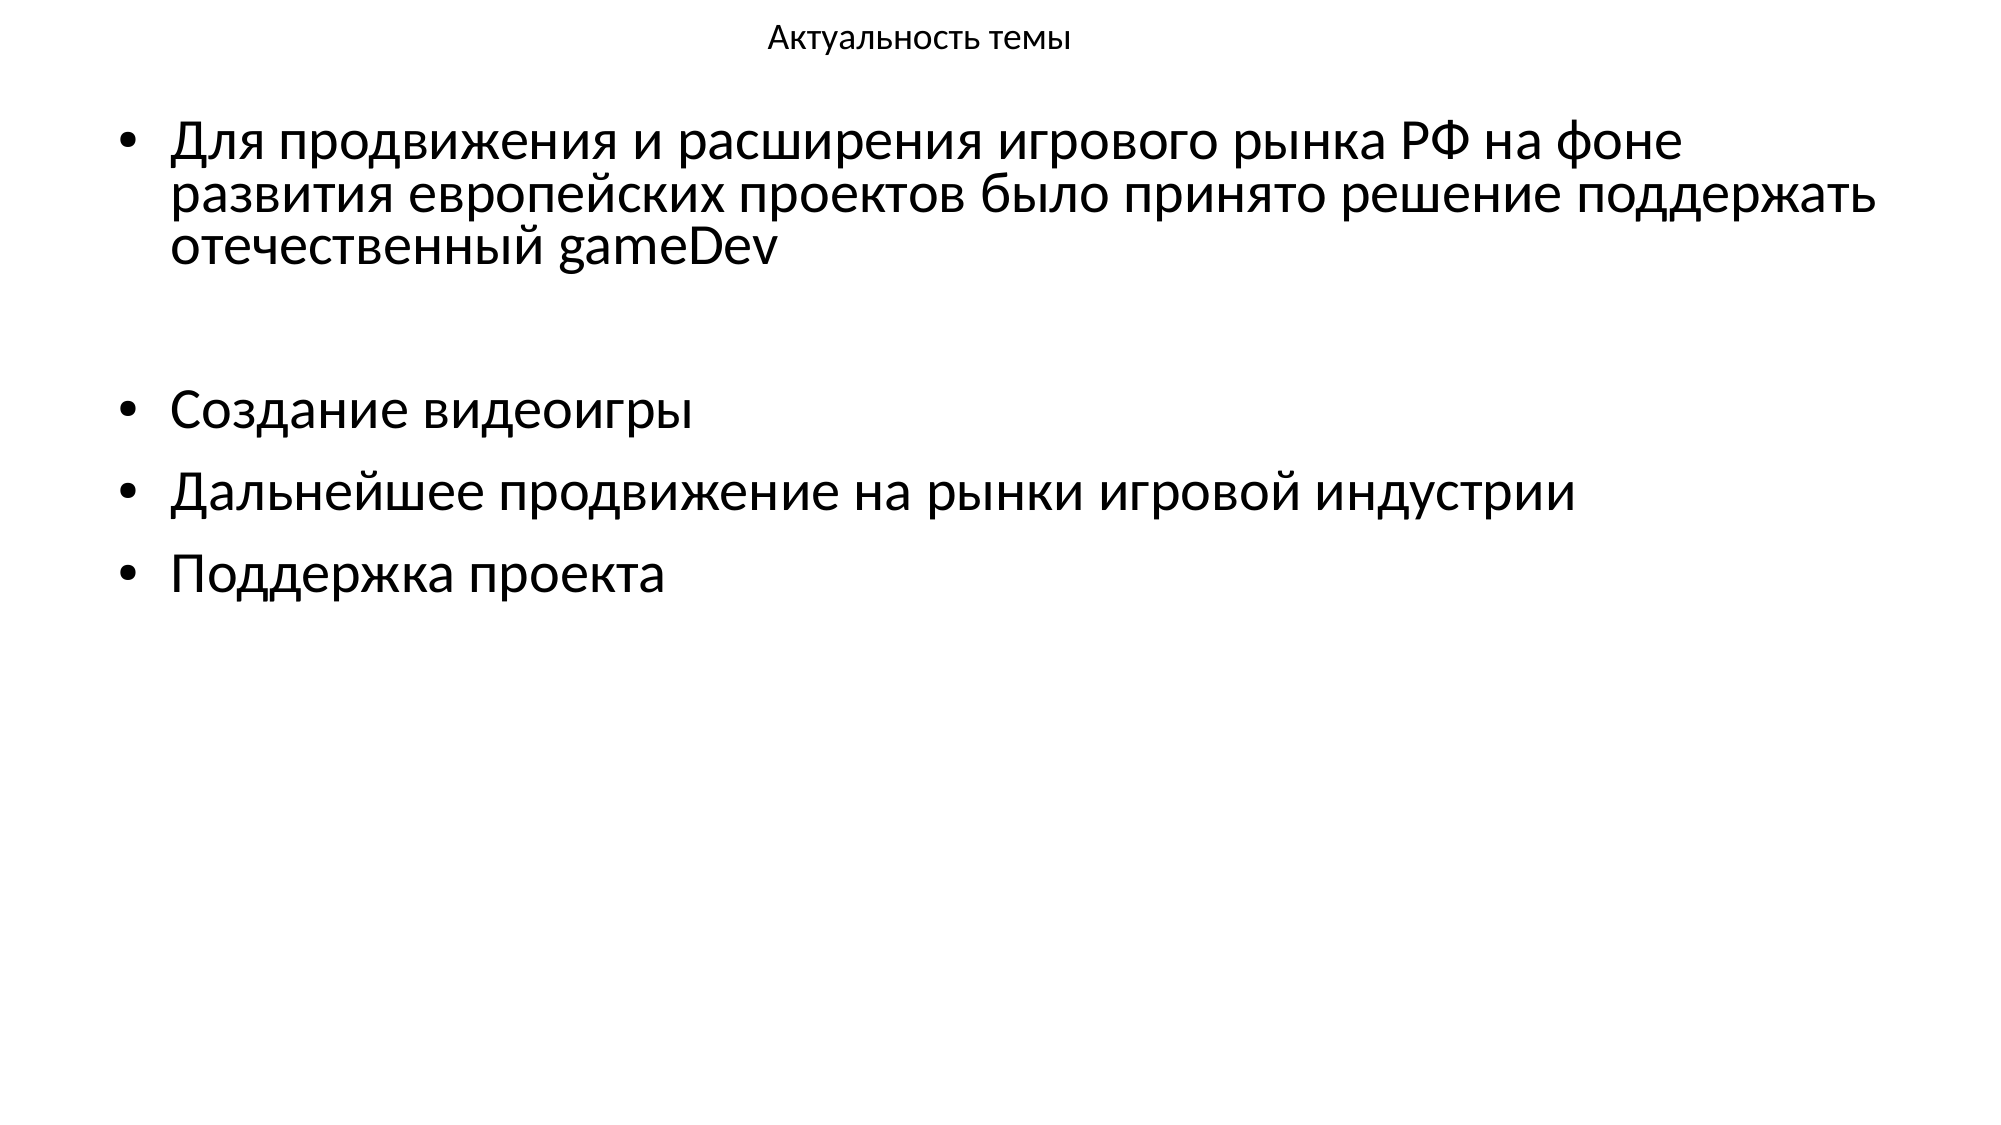

# Актуальность темы
Для продвижения и расширения игрового рынка РФ на фоне развития европейских проектов было принято решение поддержать отечественный gameDev
Создание видеоигры
Дальнейшее продвижение на рынки игровой индустрии
Поддержка проекта